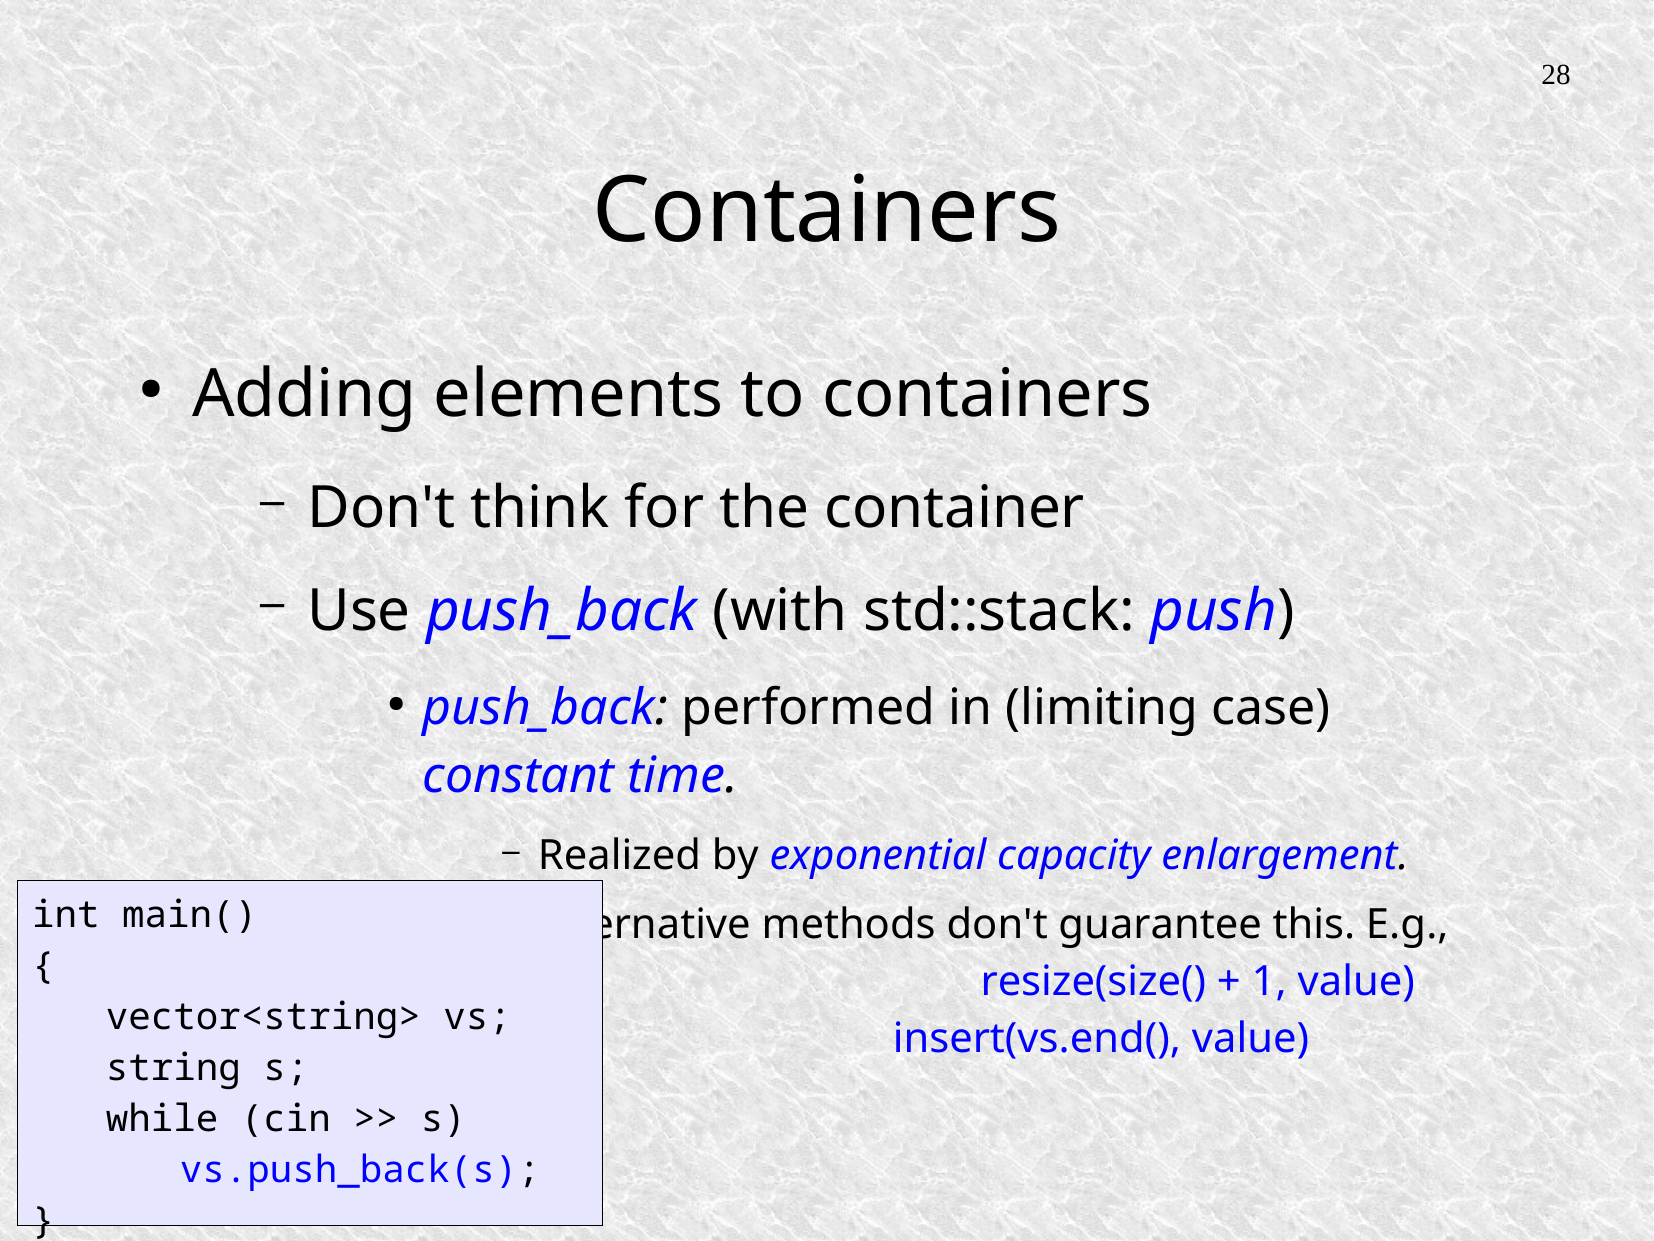

28
# Containers
Adding elements to containers
Don't think for the container
Use push_back (with std::stack: push)
push_back: performed in (limiting case) constant time.
Realized by exponential capacity enlargement.
Alternative methods don't guarantee this. E.g.,
						resize(size() + 1, value)
 insert(vs.end(), value)
int main()
{
	vector<string> vs;
	string s;
	while (cin >> s)
		vs.push_back(s);
}